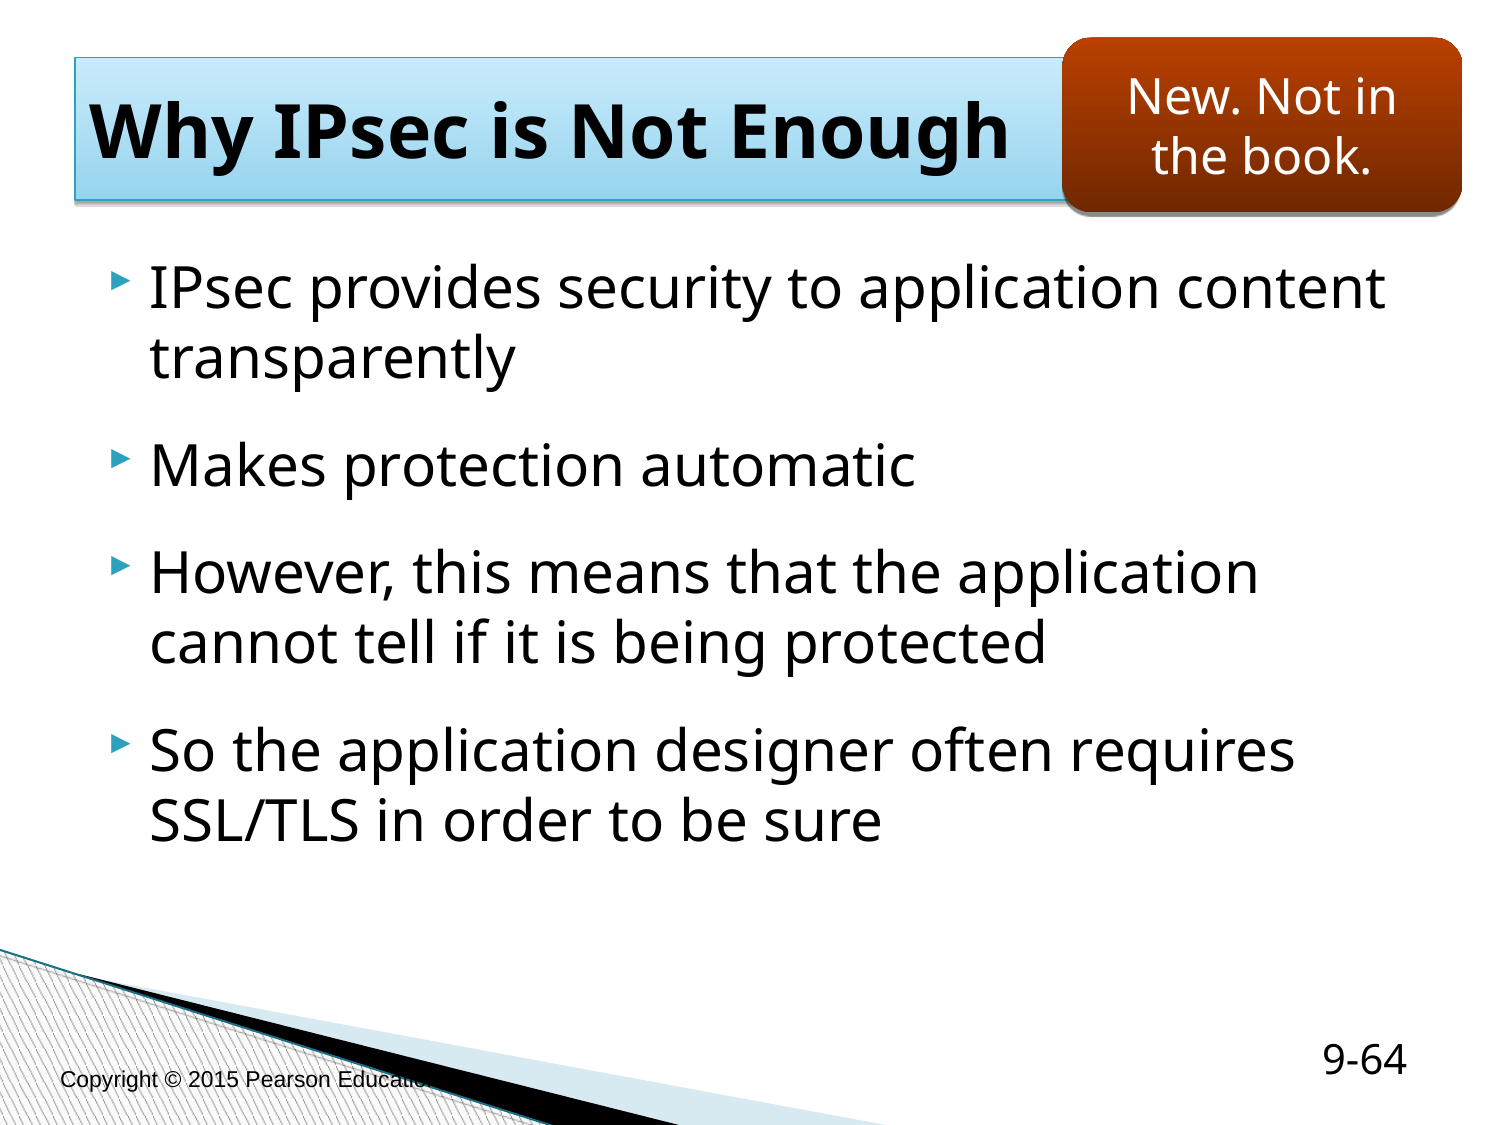

New. Not in the book.
Why IPsec is Not Enough
# IPsec provides security to application content transparently
Makes protection automatic
However, this means that the application cannot tell if it is being protected
So the application designer often requires SSL/TLS in order to be sure
Copyright © 2015 Pearson Education, Inc.